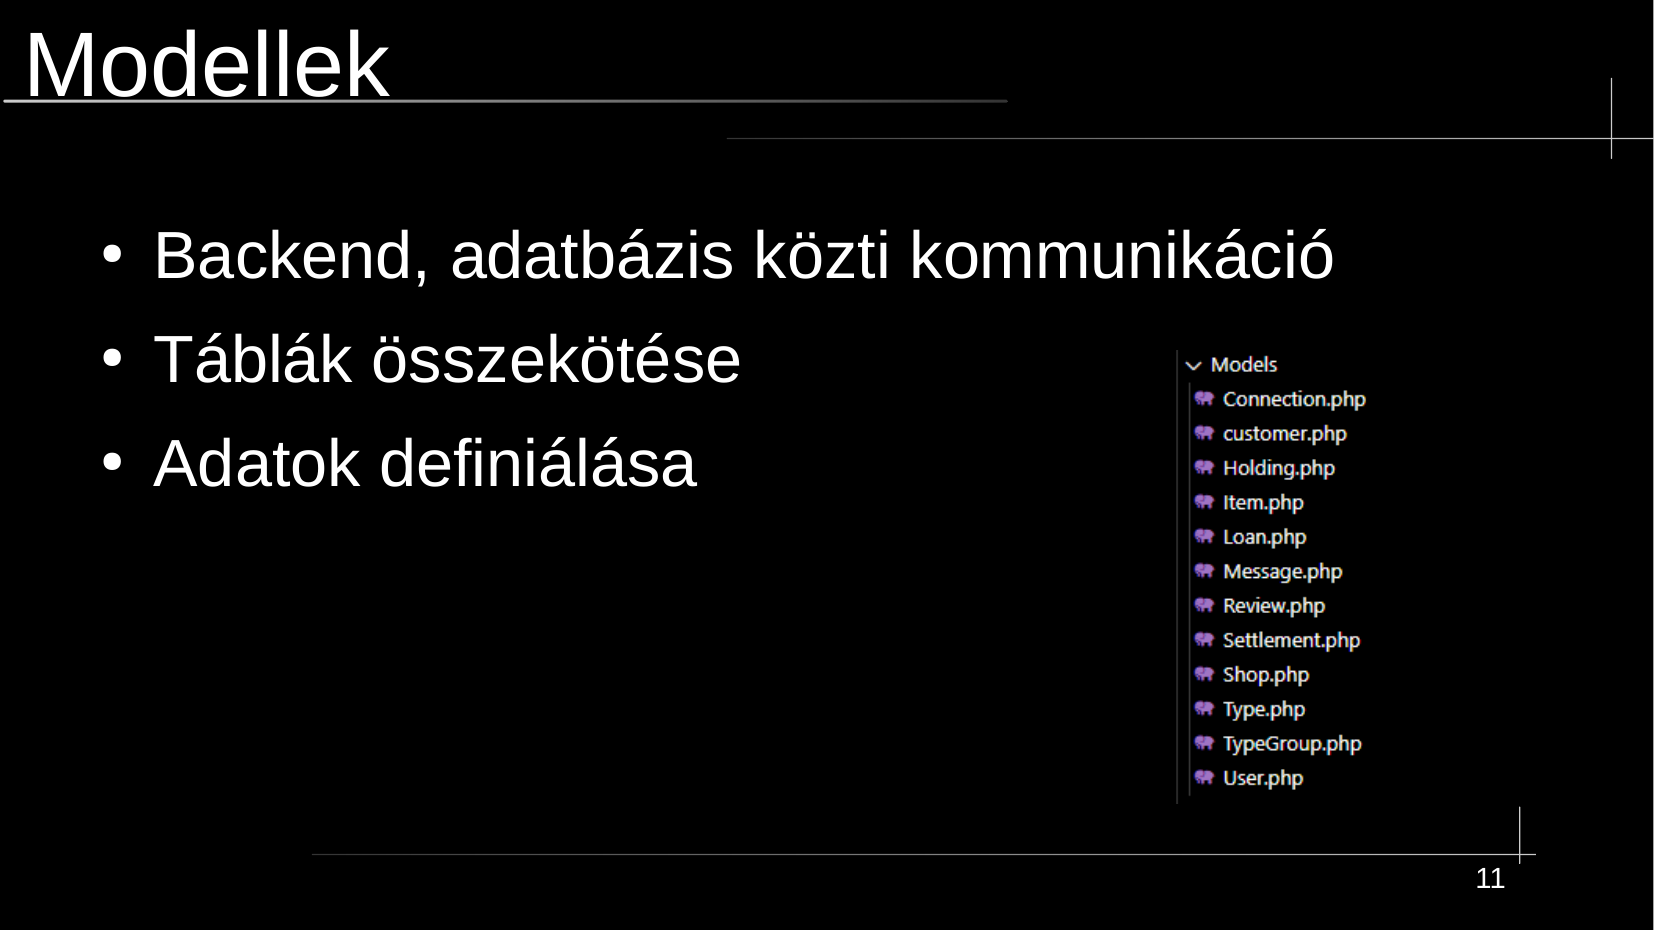

# Modellek
Backend, adatbázis közti kommunikáció
Táblák összekötése
Adatok definiálása
11